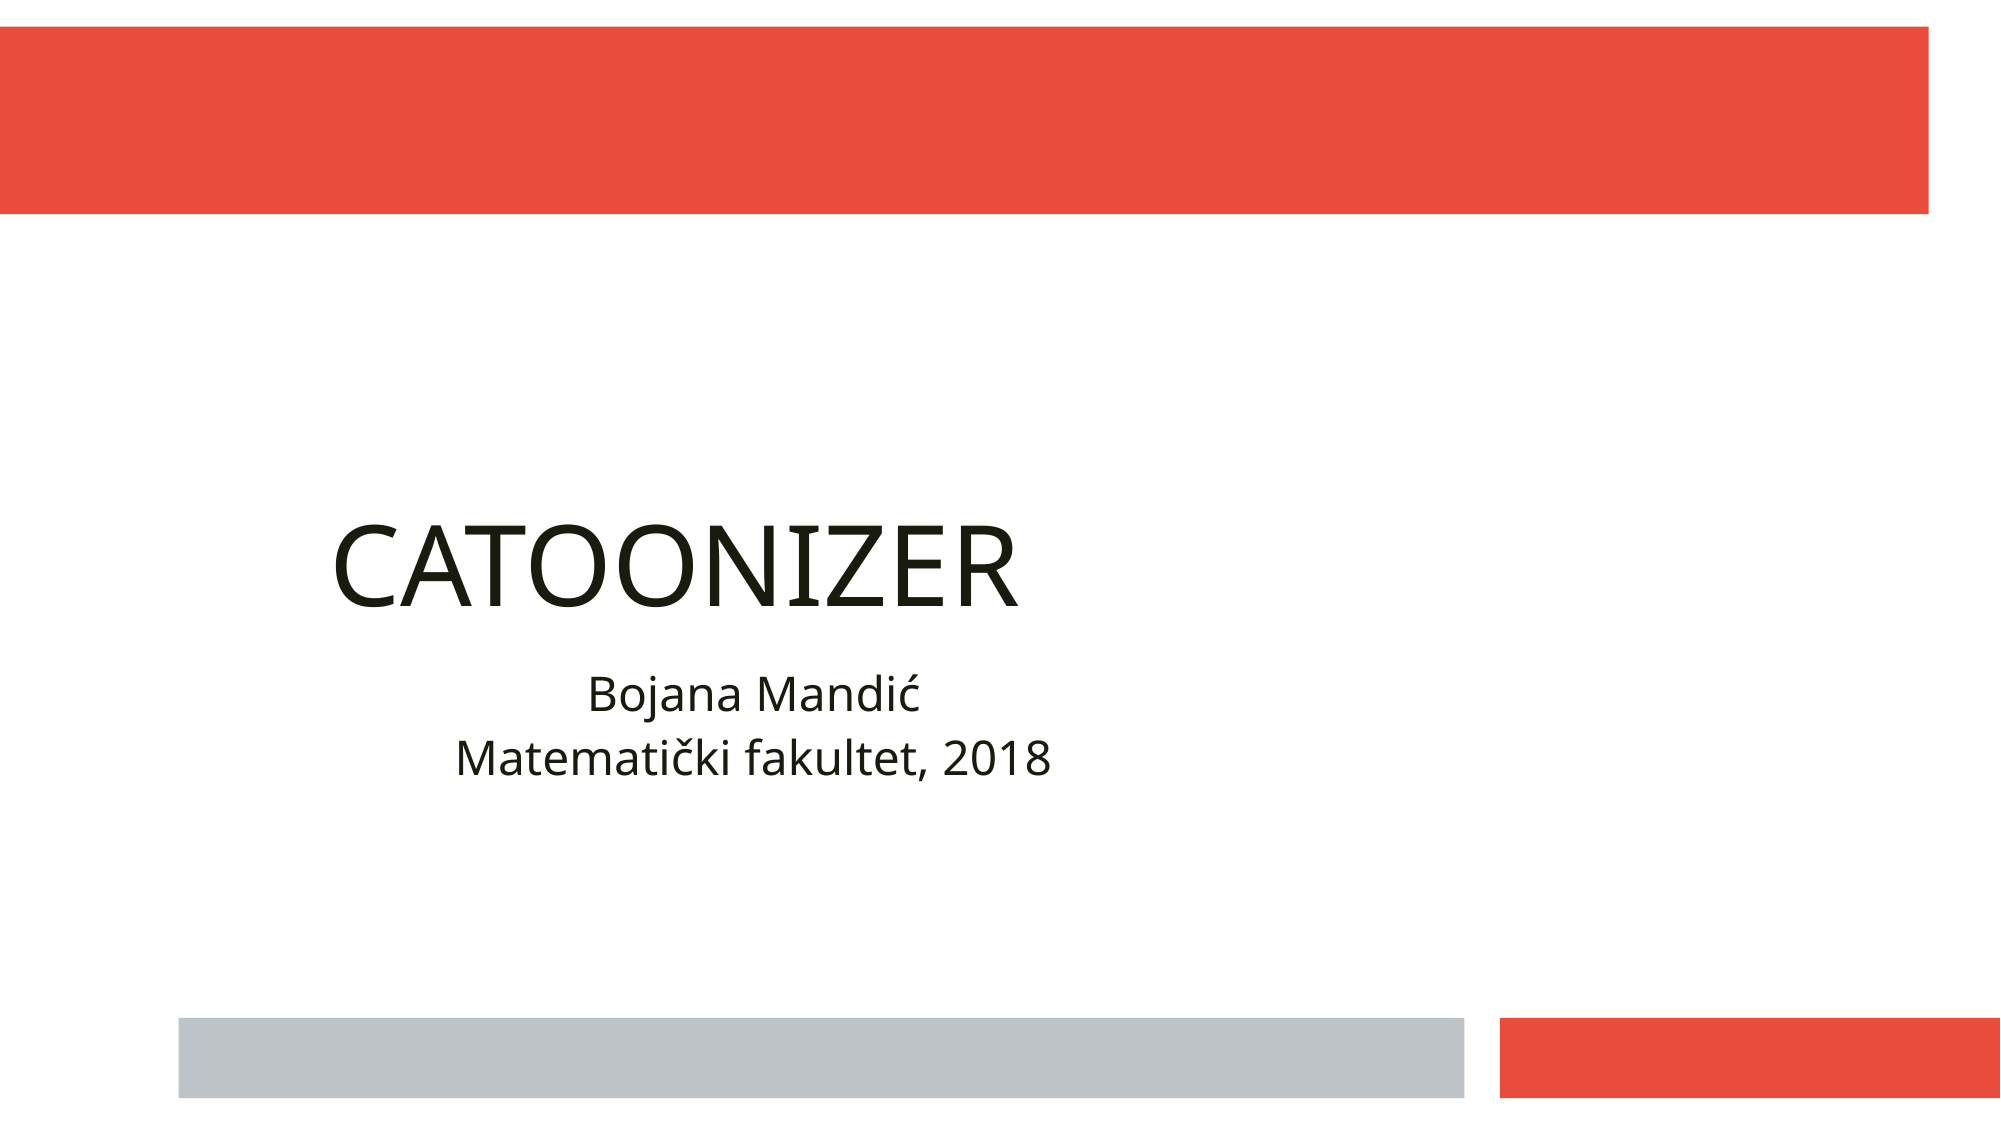

# CATOONIZER
Bojana Mandić
Matematički fakultet, 2018